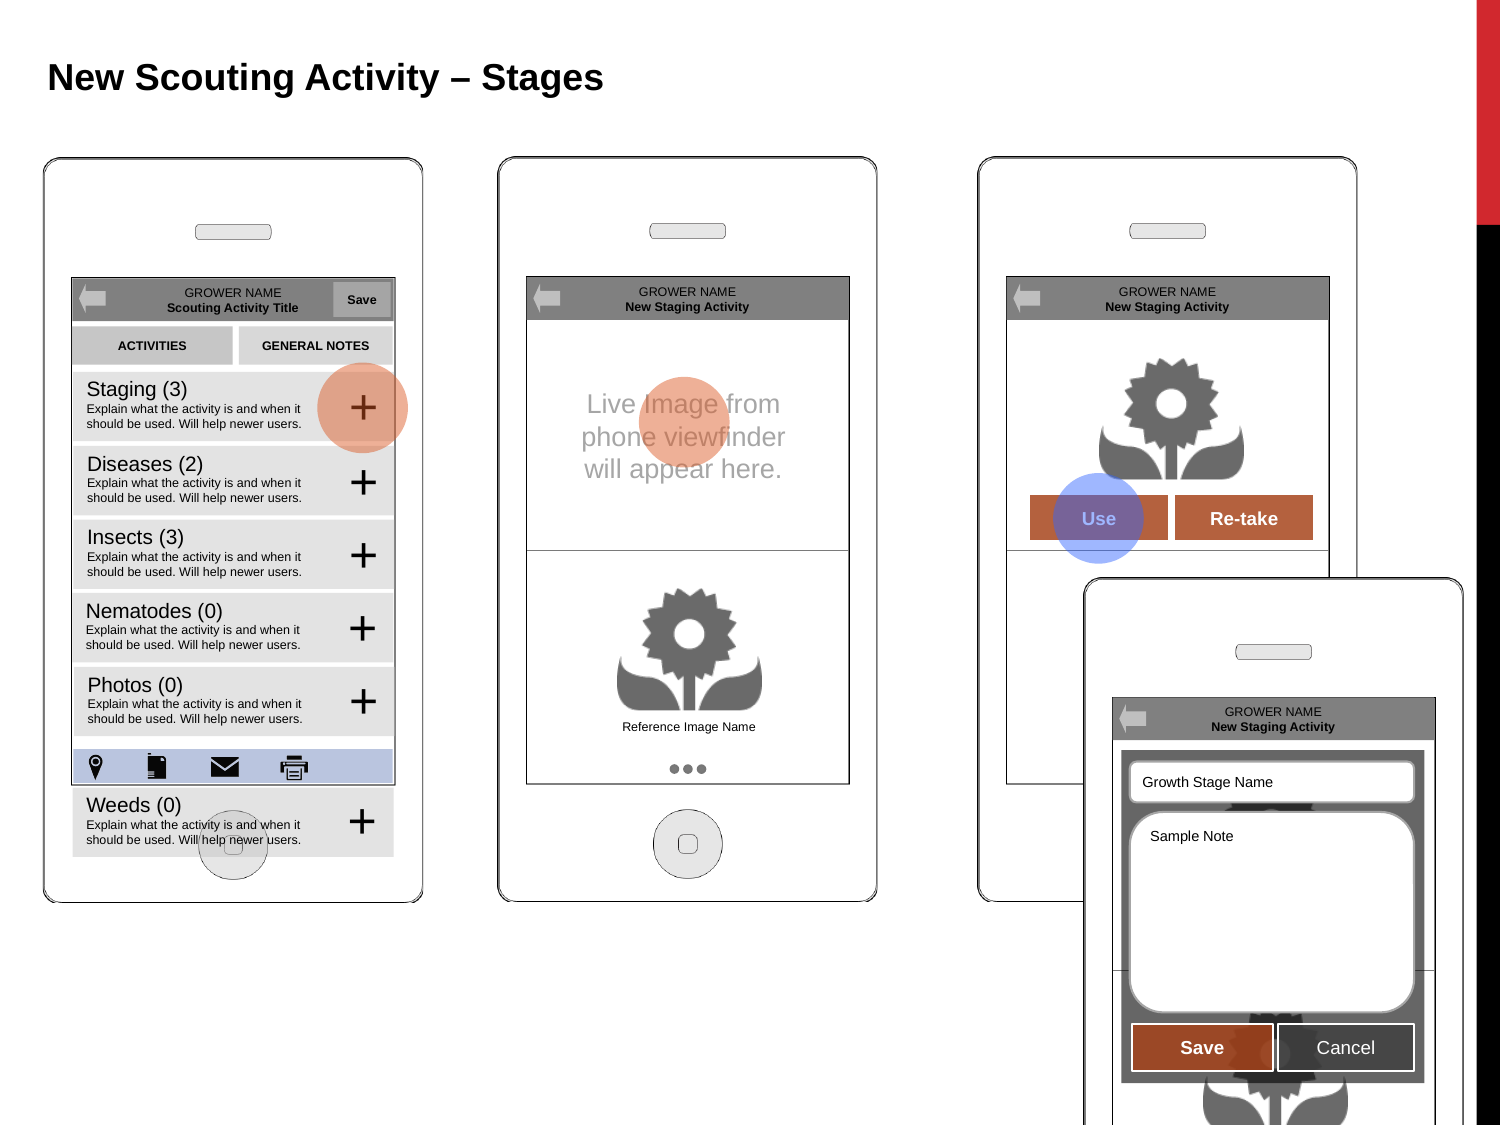

New Scouting Activity – Stages
A new growth stage activity will involve a split view.
The top section contains the live preview from the camera viewfinder.
The bottom section contains a swipable collection of reference images that the user can choose to compare the live image with.
Users can tap anywhere on the live area to capture the image.
After the user decides the image to use, they can tap ‘Use’
Once the ‘Use’ button is tapped, the user is presented with a dialog where they enter the Growth Stage Name and any notes that they might have.
Once satisfied, they can save the event by tapping the Save button.
GROWER NAME
New Staging Activity
Live Image from phone viewfinder will appear here.
Reference Image Name
GROWER NAME
New Staging Activity
Reference Image Name
Use
Re-take
GROWER NAME
Scouting Activity Title
Save
ACTIVITIES
GENERAL NOTES
+
Staging (3)
Explain what the activity is and when it should be used. Will help newer users.
+
Diseases (2)
Explain what the activity is and when it should be used. Will help newer users.
+
Insects (3)
Explain what the activity is and when it should be used. Will help newer users.
+
Nematodes (0)
Explain what the activity is and when it should be used. Will help newer users.
+
Photos (0)
Explain what the activity is and when it should be used. Will help newer users.
GROWER NAME
New Staging Activity
Reference Image Name
Growth Stage Name
Sample Note
Save
Cancel
+
Weeds (0)
Explain what the activity is and when it should be used. Will help newer users.